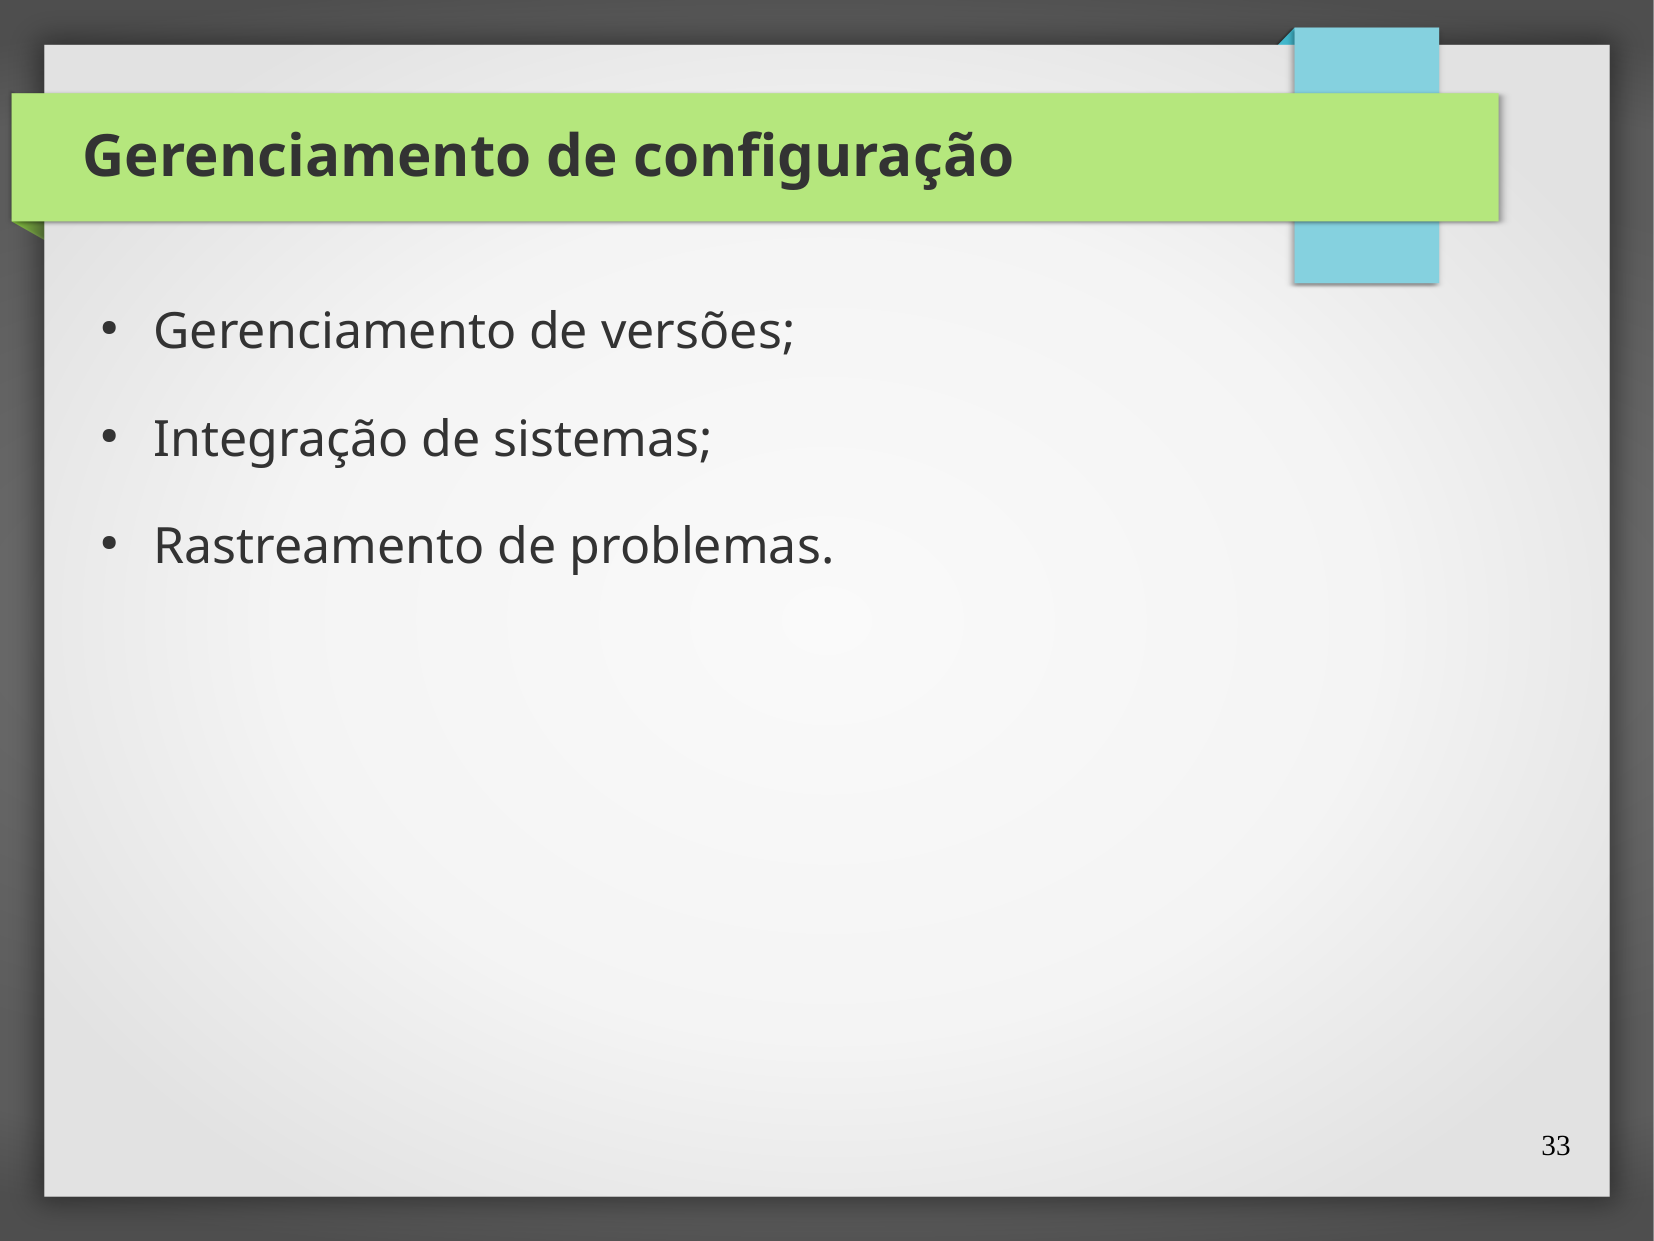

# Gerenciamento de configuração
Gerenciamento de versões;
Integração de sistemas;
Rastreamento de problemas.
33